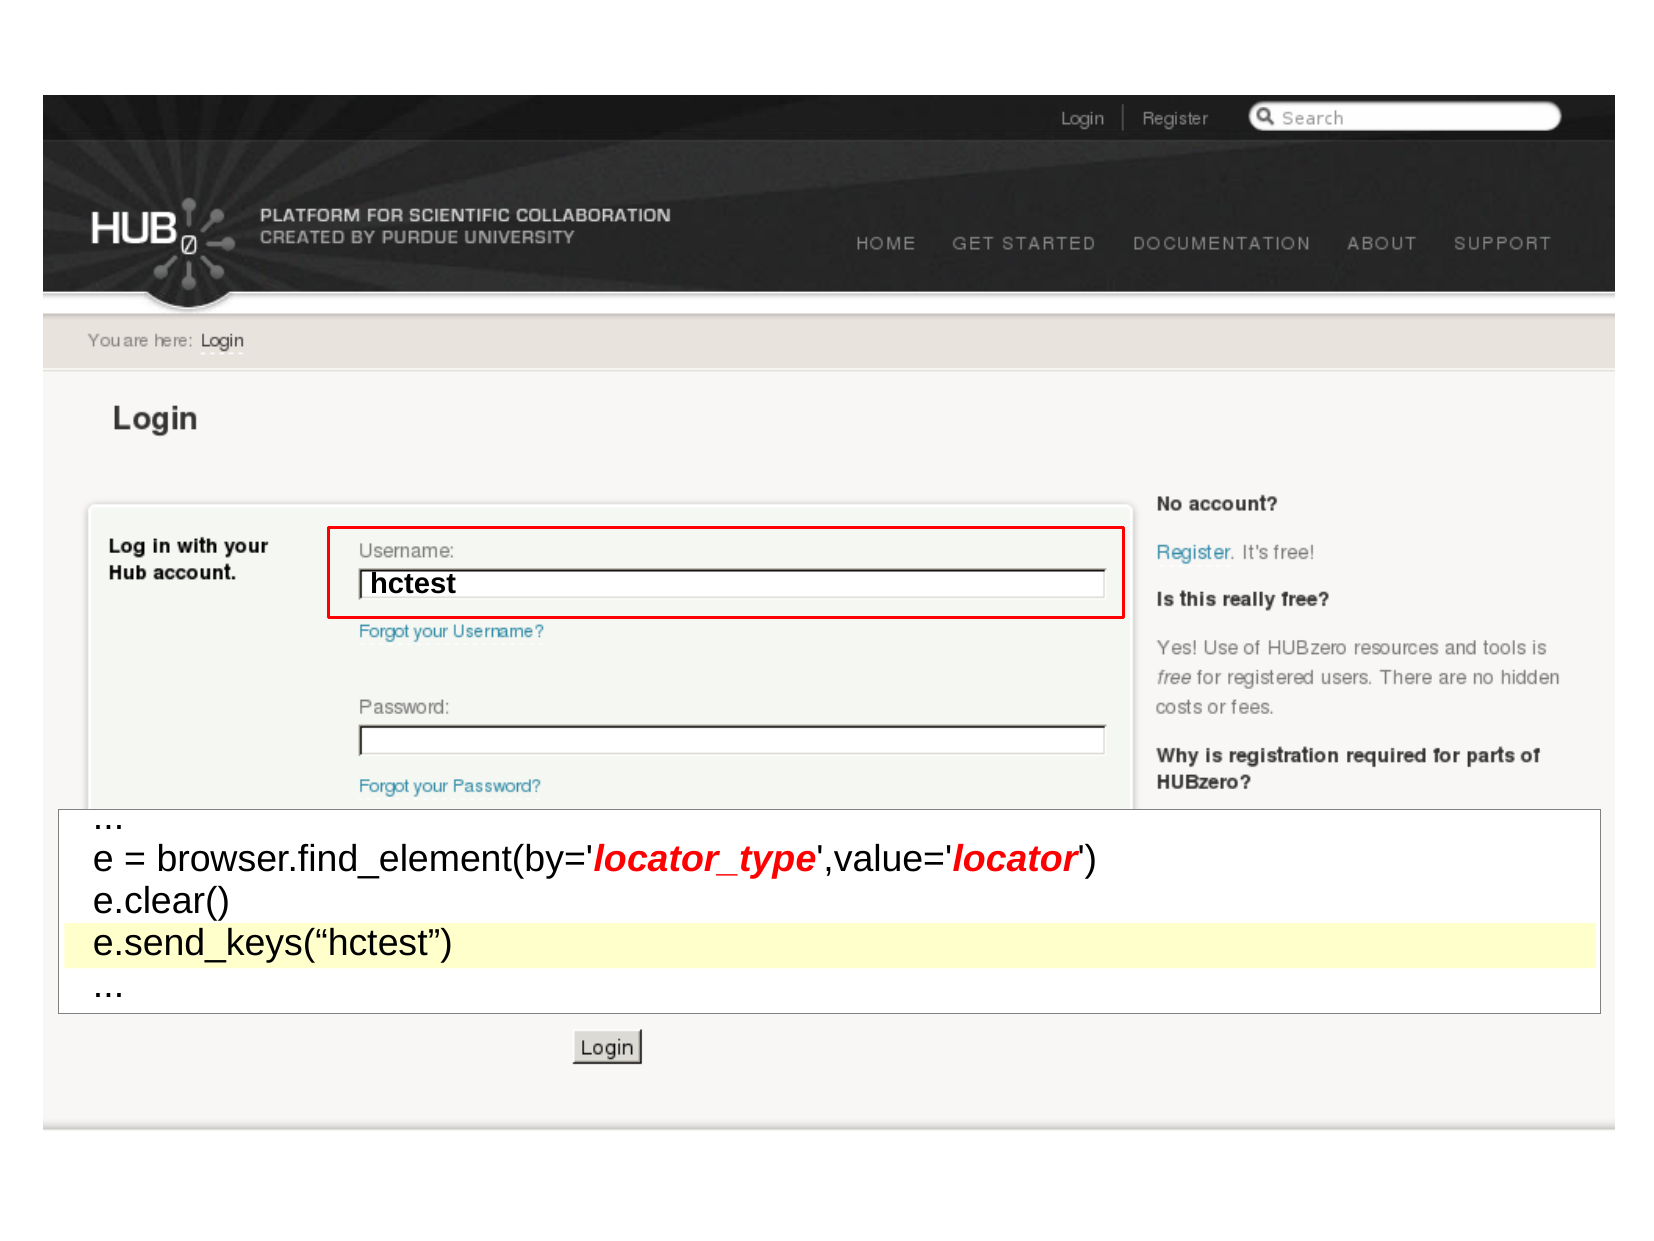

hctest
...
e = browser.find_element(by='locator_type',value='locator')
e.clear()
e.send_keys(“hctest”)
...